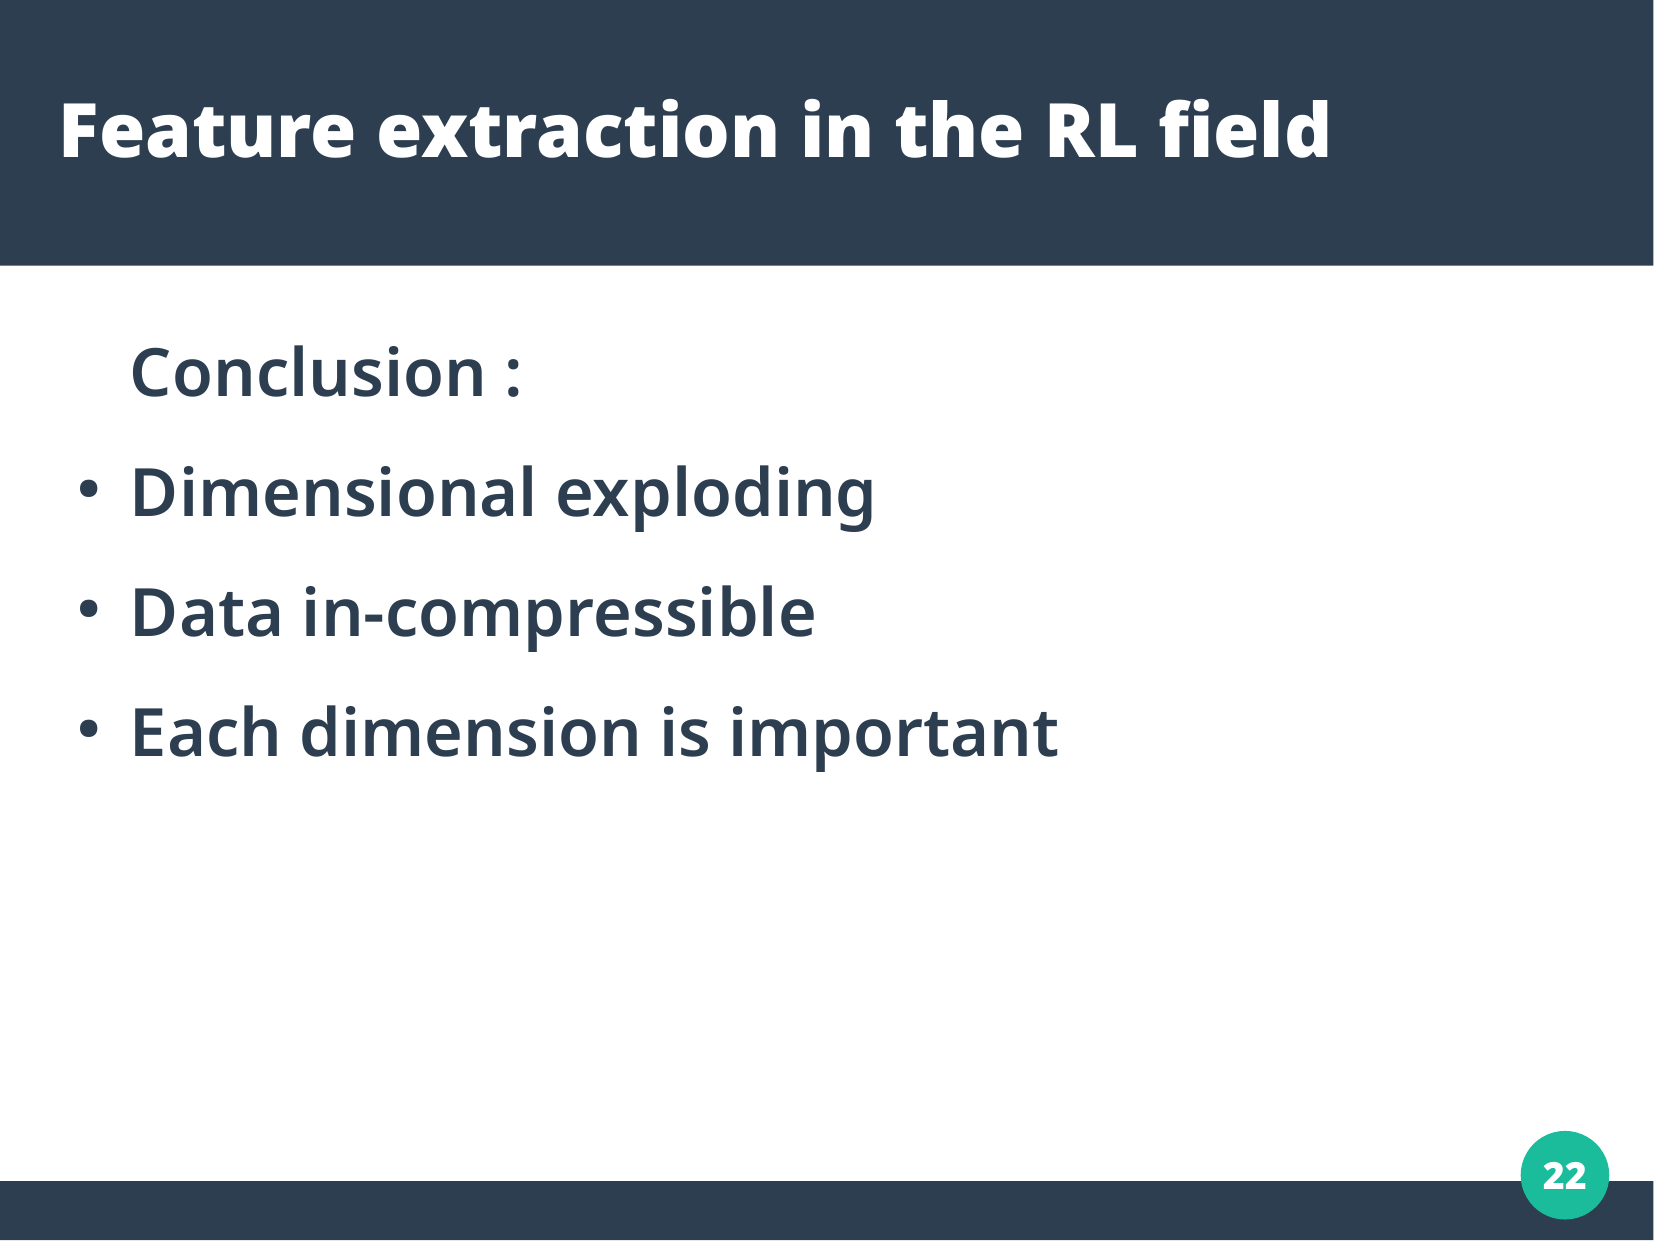

# Feature extraction in the RL field
Conclusion :
Dimensional exploding
Data in-compressible
Each dimension is important
22